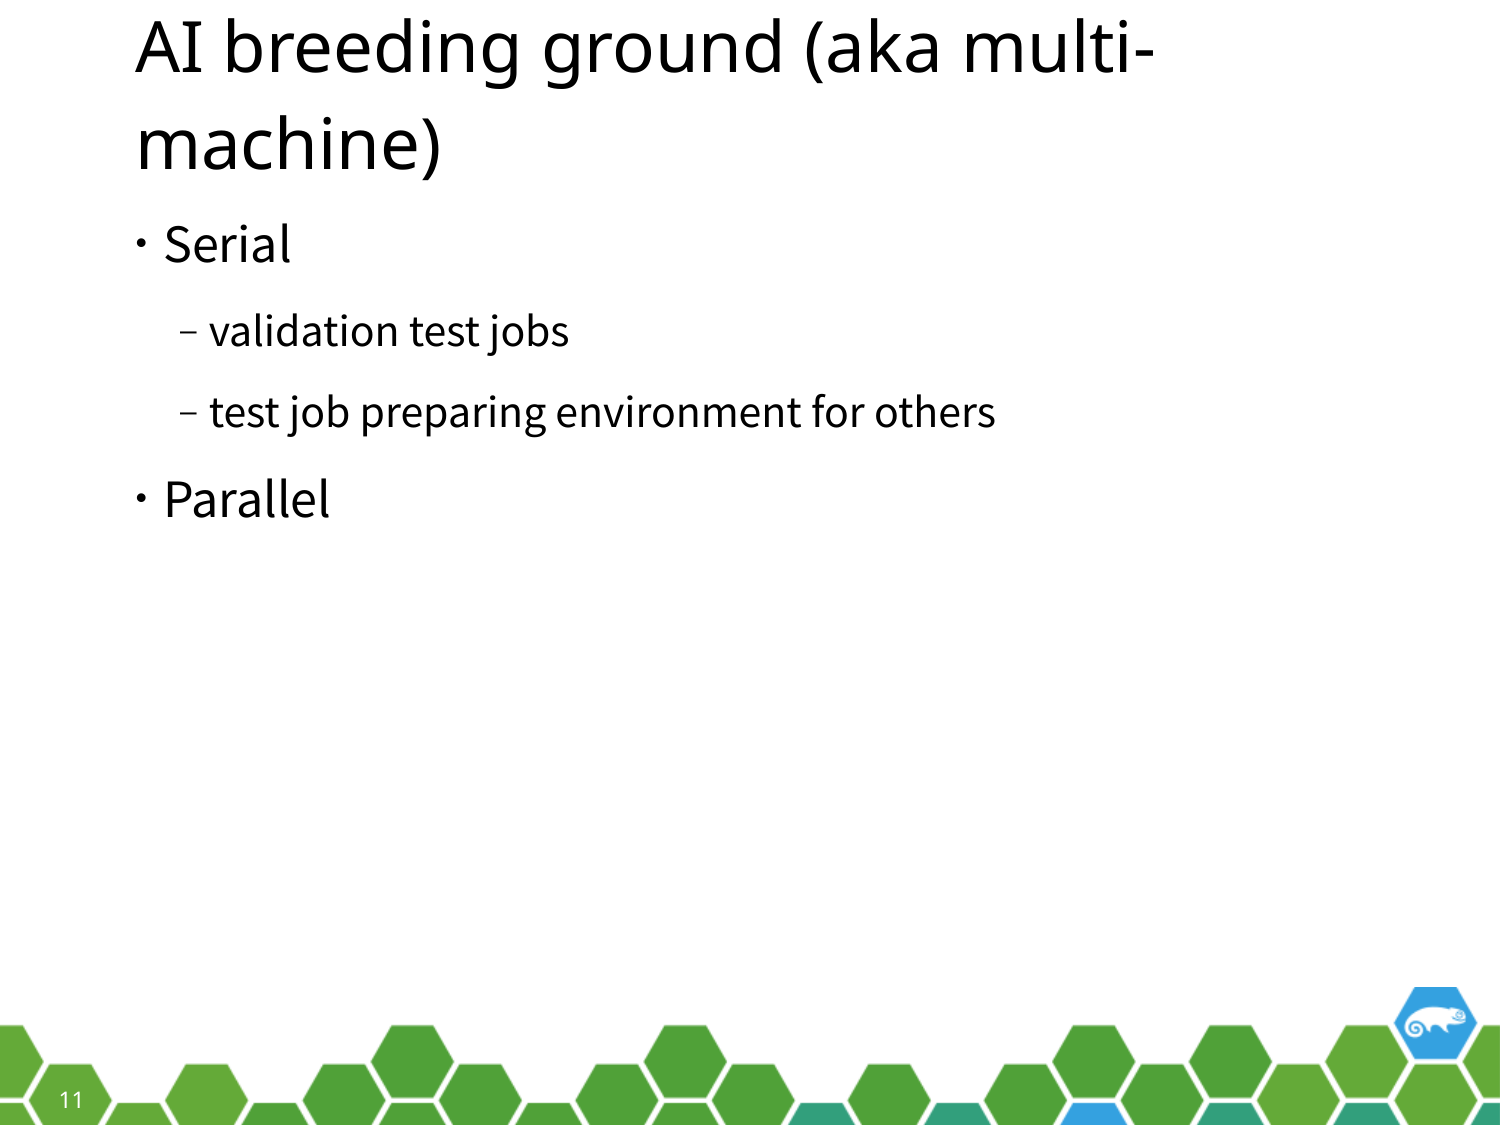

# AI breeding ground (aka multi-machine)
Serial
validation test jobs
test job preparing environment for others
Parallel